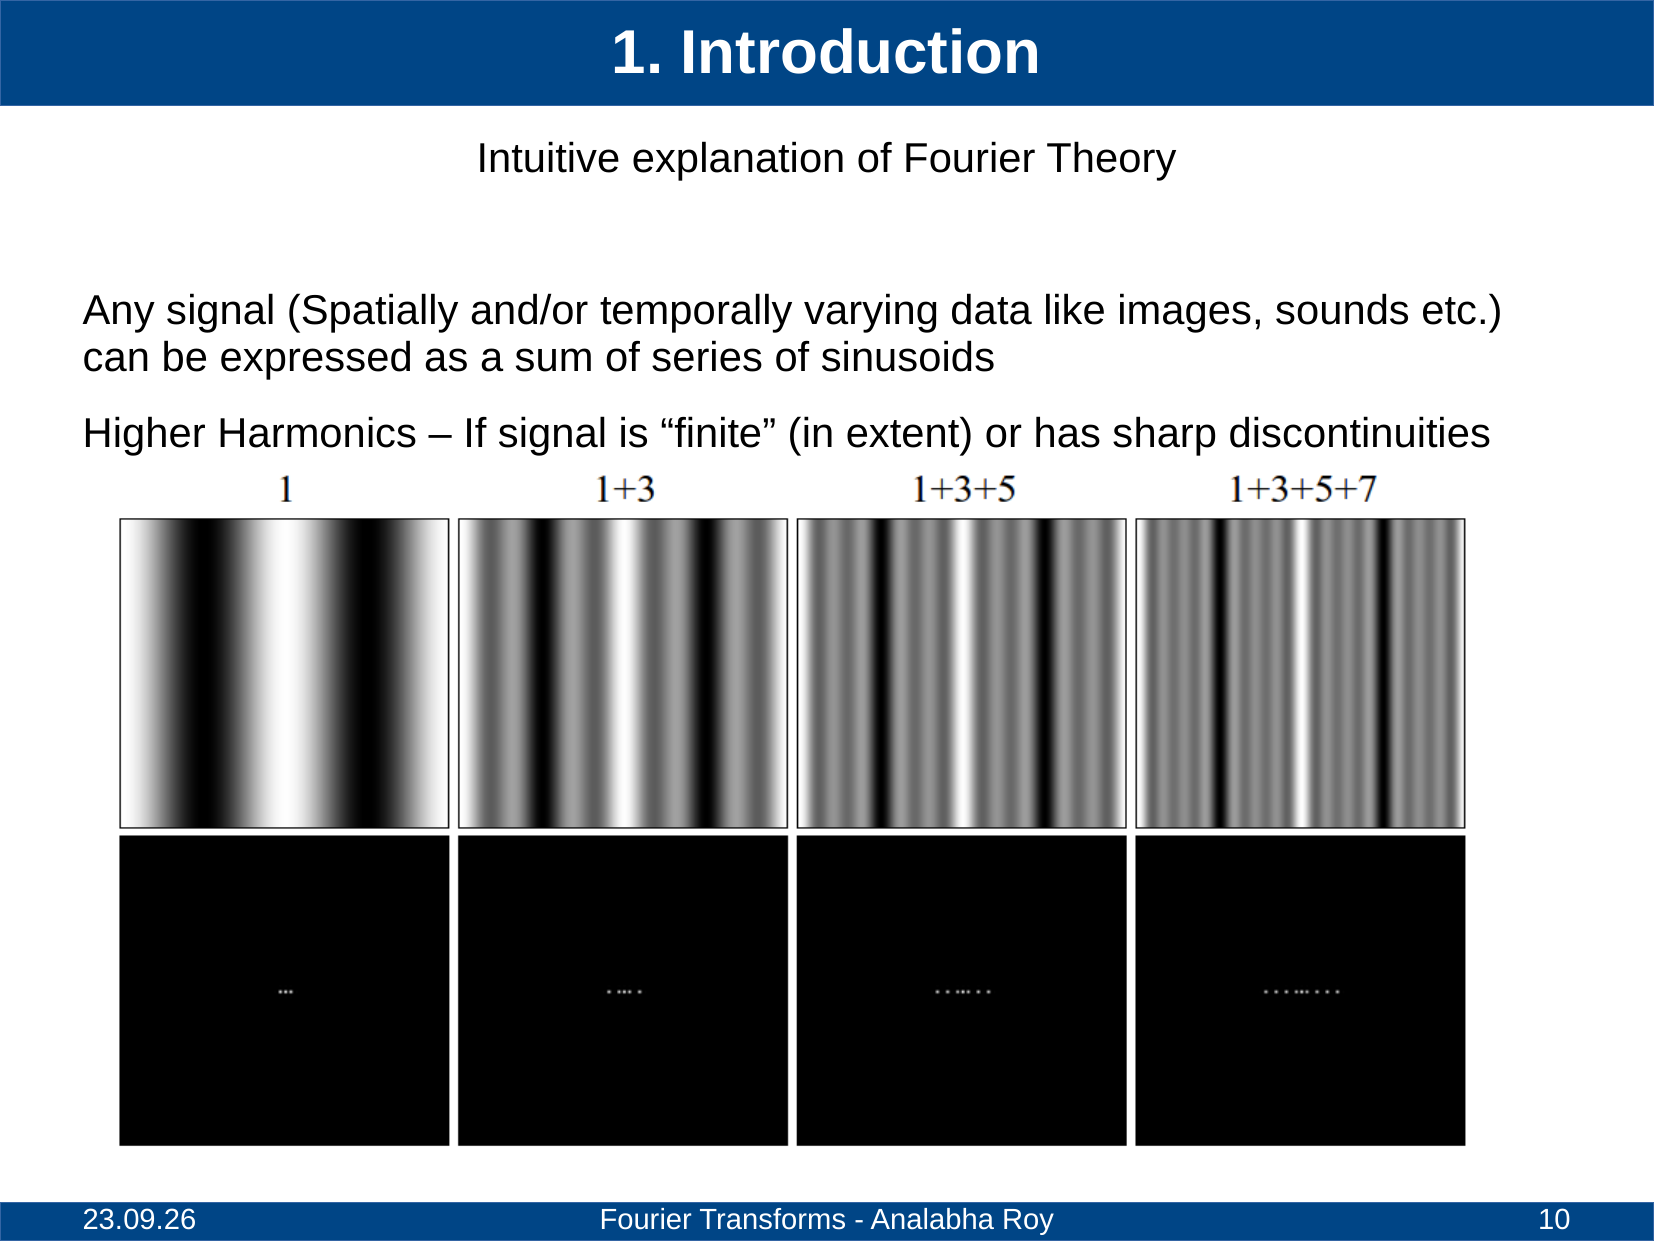

# 1. Introduction
Intuitive explanation of Fourier Theory
Any signal (Spatially and/or temporally varying data like images, sounds etc.) can be expressed as a sum of series of sinusoids
Higher Harmonics – If signal is “finite” (in extent) or has sharp discontinuities
Your name here (insert->page number)
10